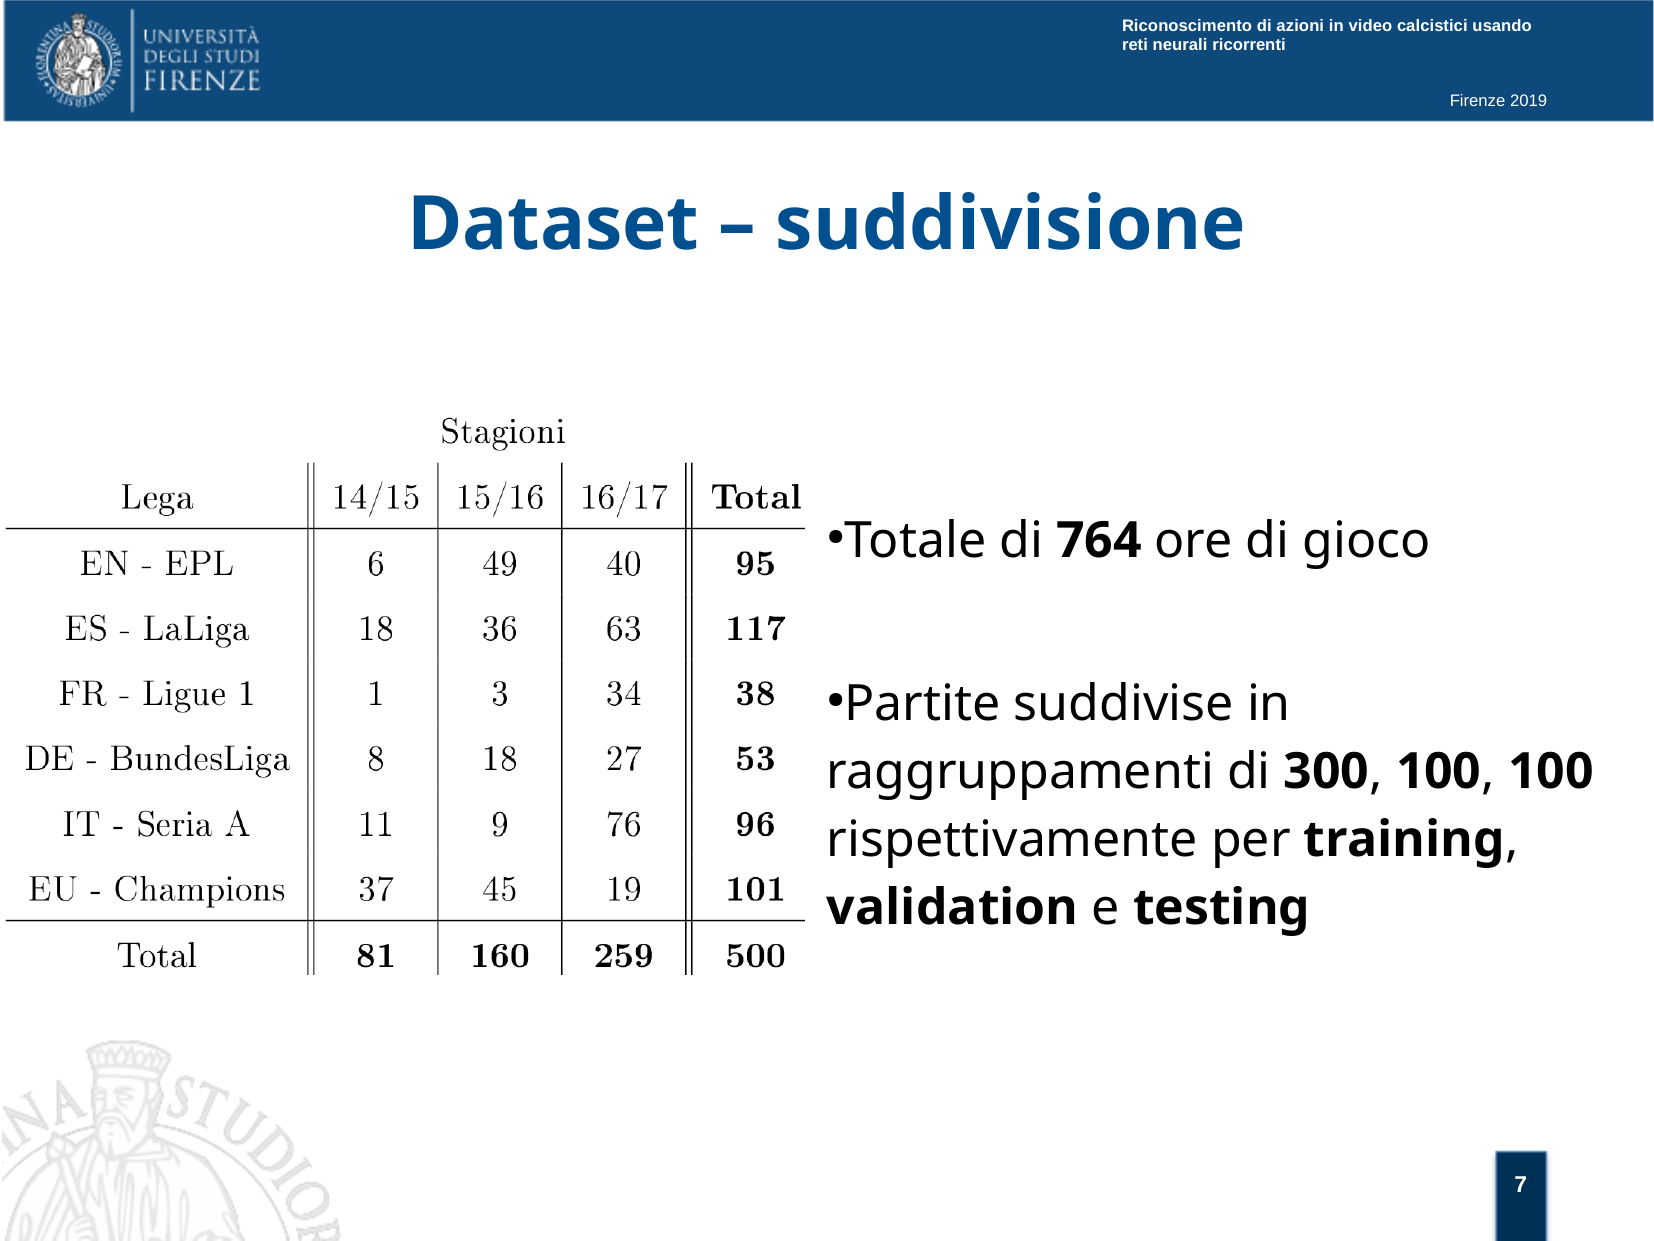

Riconoscimento di azioni in video calcistici usando reti neurali ricorrenti
Firenze 2019
Dataset – suddivisione
Totale di 764 ore di gioco
Partite suddivise in raggruppamenti di 300, 100, 100 rispettivamente per training, validation e testing
7